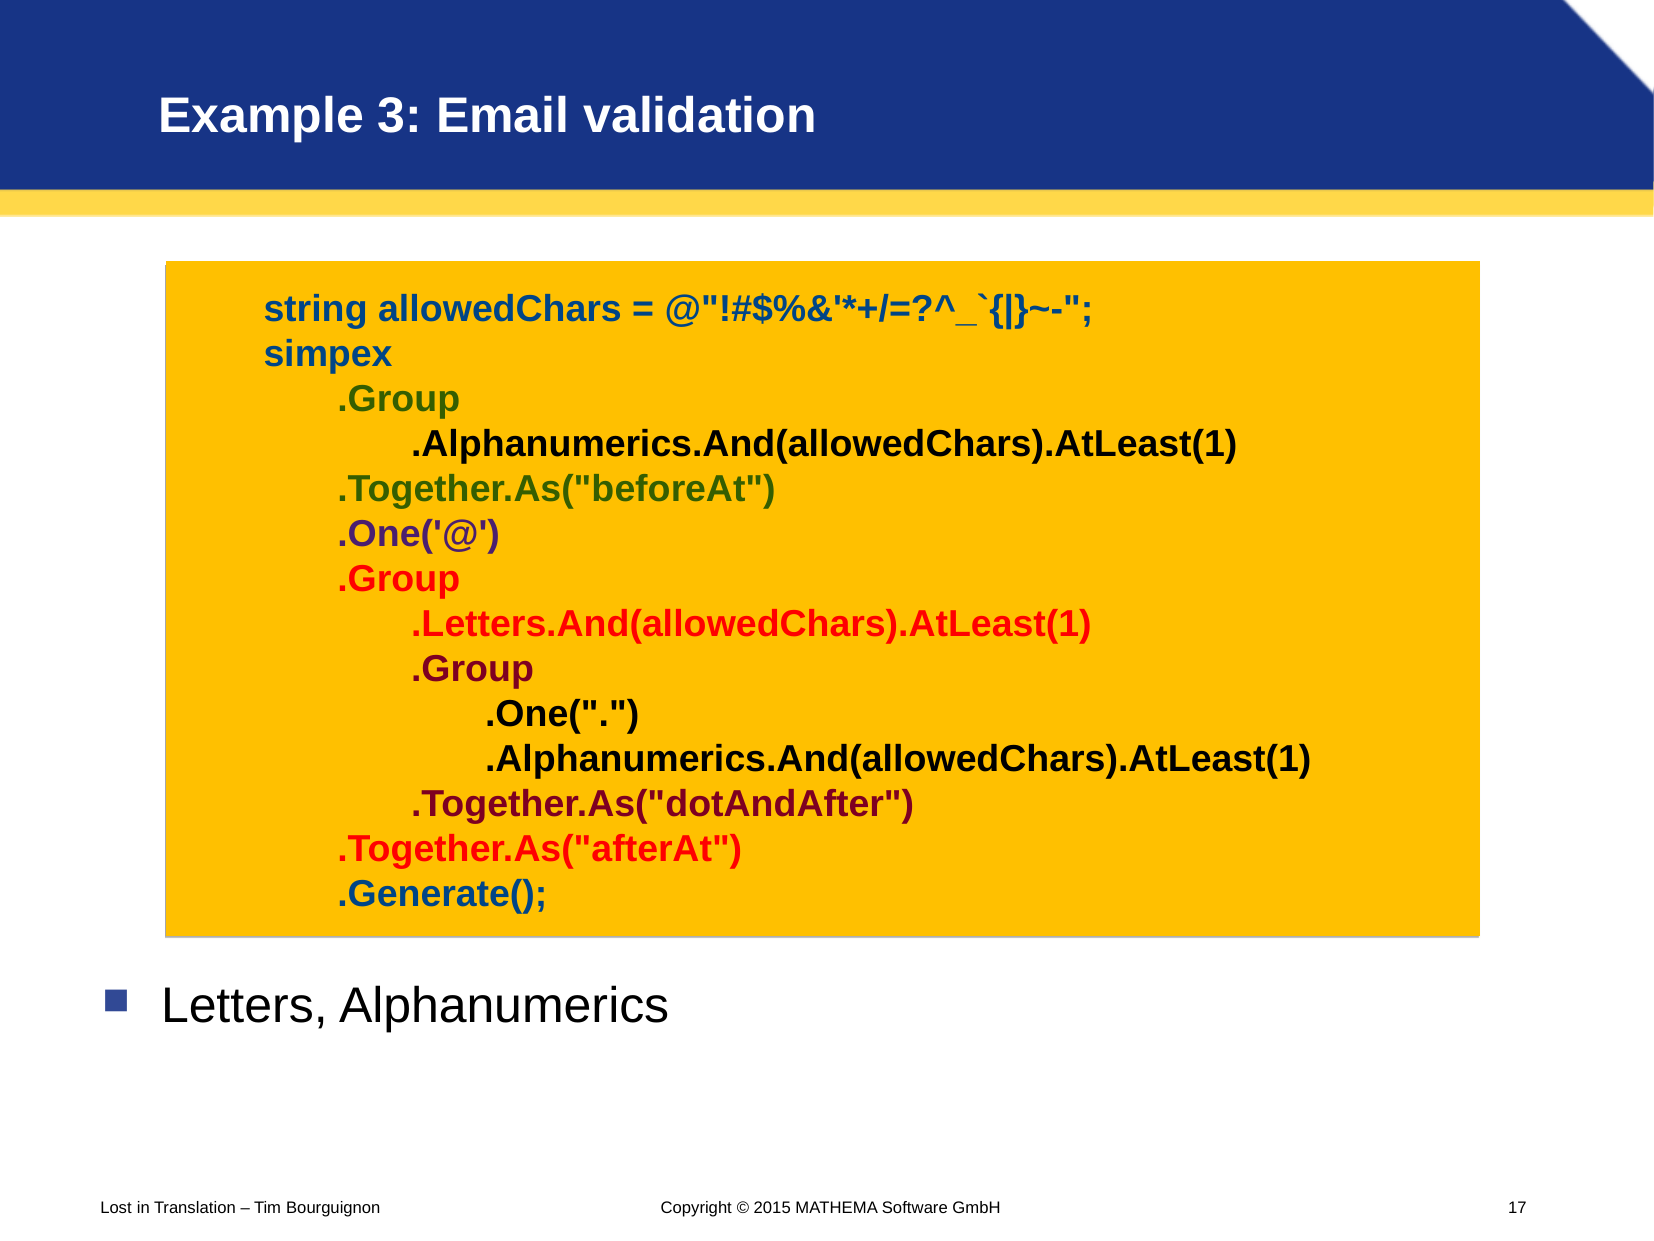

# Example 3: Email validation
string allowedChars = @"!#$%&'*+/=?^_`{|}~-";
simpex
	.Group
		.Alphanumerics.And(allowedChars).AtLeast(1)
	.Together.As("beforeAt")
	.One('@')
	.Group
		.Letters.And(allowedChars).AtLeast(1)
		.Group
			.One(".")
			.Alphanumerics.And(allowedChars).AtLeast(1)
		.Together.As("dotAndAfter")
	.Together.As("afterAt")
	.Generate();
Letters, Alphanumerics